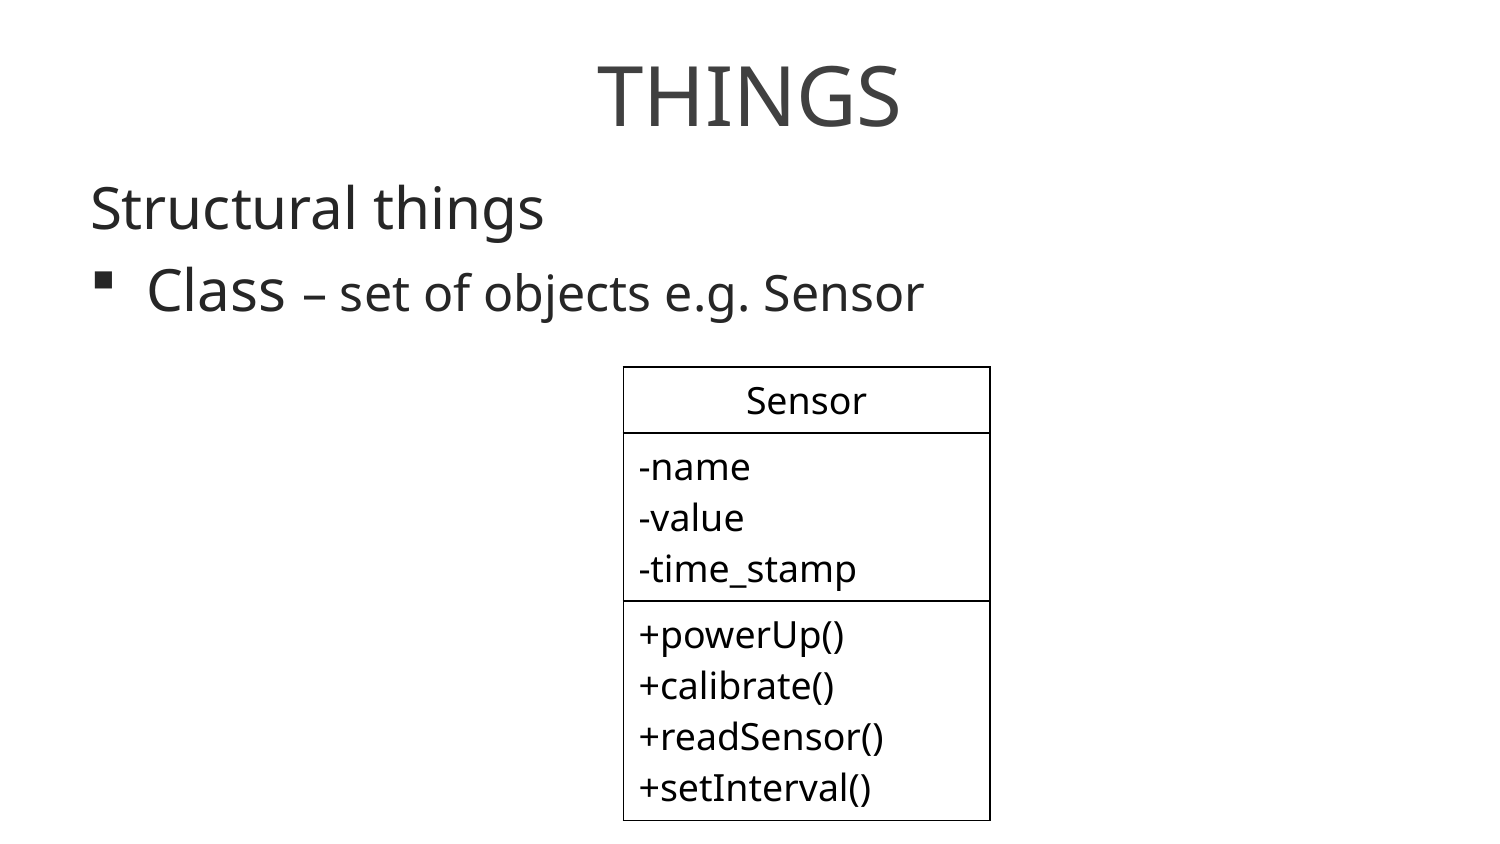

# THINGS
Structural things
Class – set of objects e.g. Sensor
| Sensor |
| --- |
| -name -value -time\_stamp |
| +powerUp() +calibrate() +readSensor() +setInterval() |